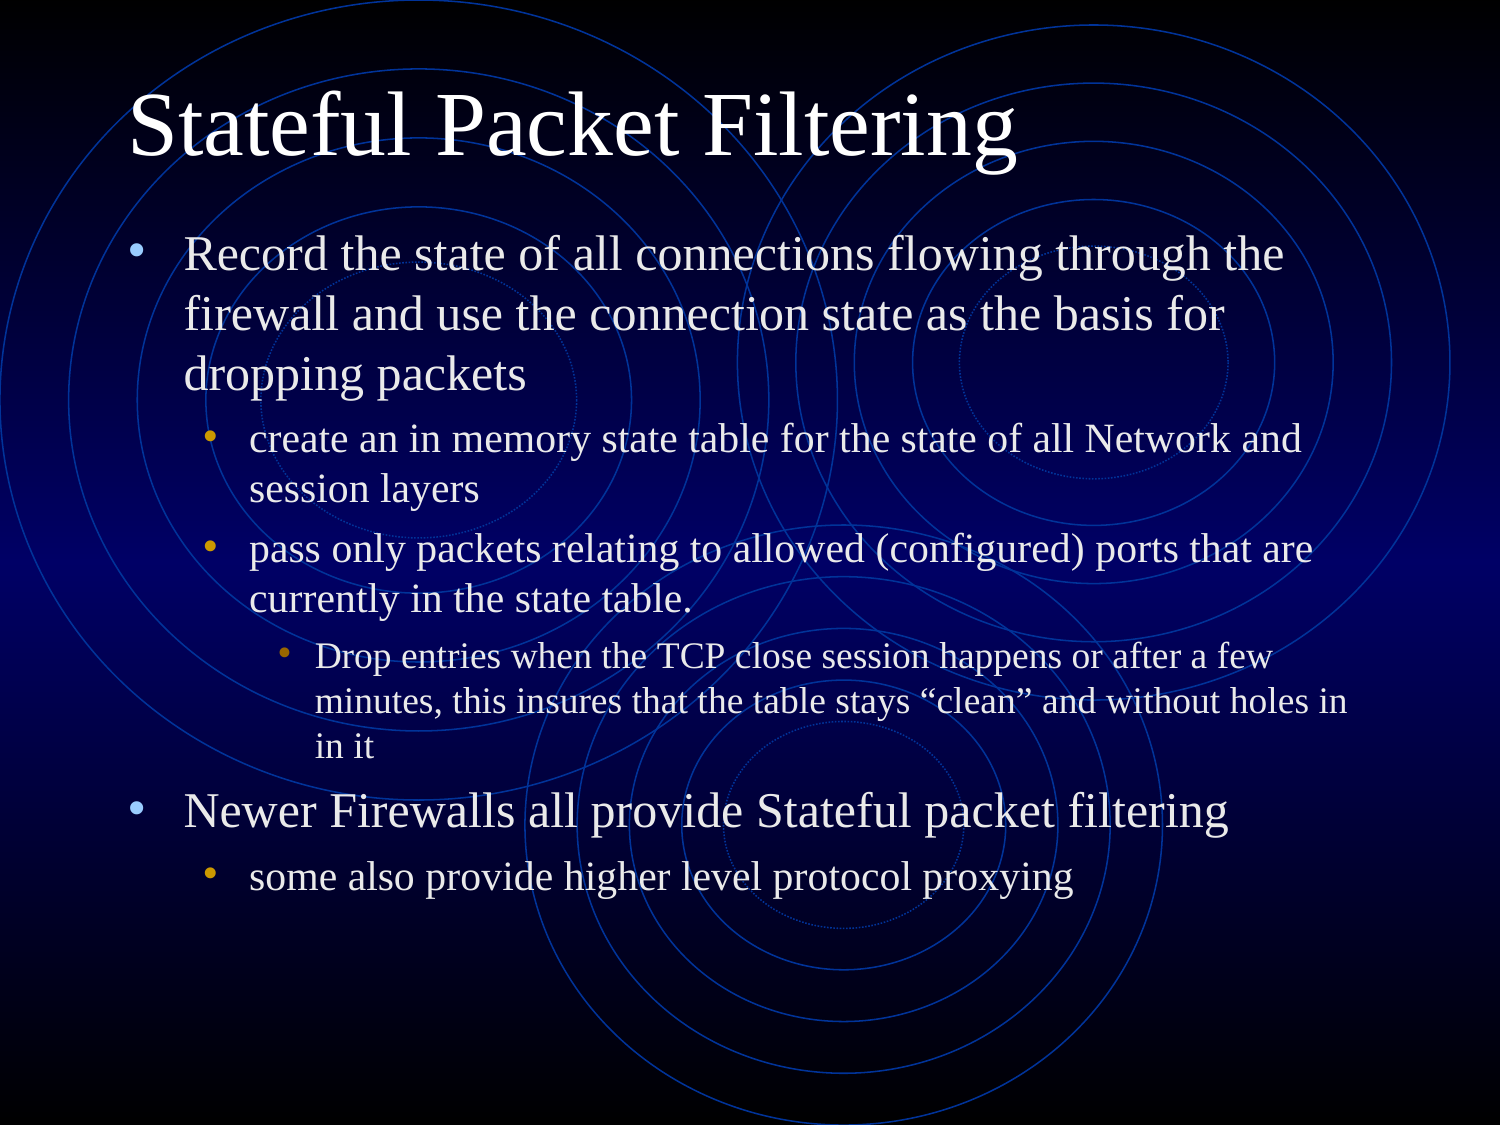

# Stateful Packet Filtering
Record the state of all connections flowing through the firewall and use the connection state as the basis for dropping packets
create an in memory state table for the state of all Network and session layers
pass only packets relating to allowed (configured) ports that are currently in the state table.
Drop entries when the TCP close session happens or after a few minutes, this insures that the table stays “clean” and without holes in in it
Newer Firewalls all provide Stateful packet filtering
some also provide higher level protocol proxying